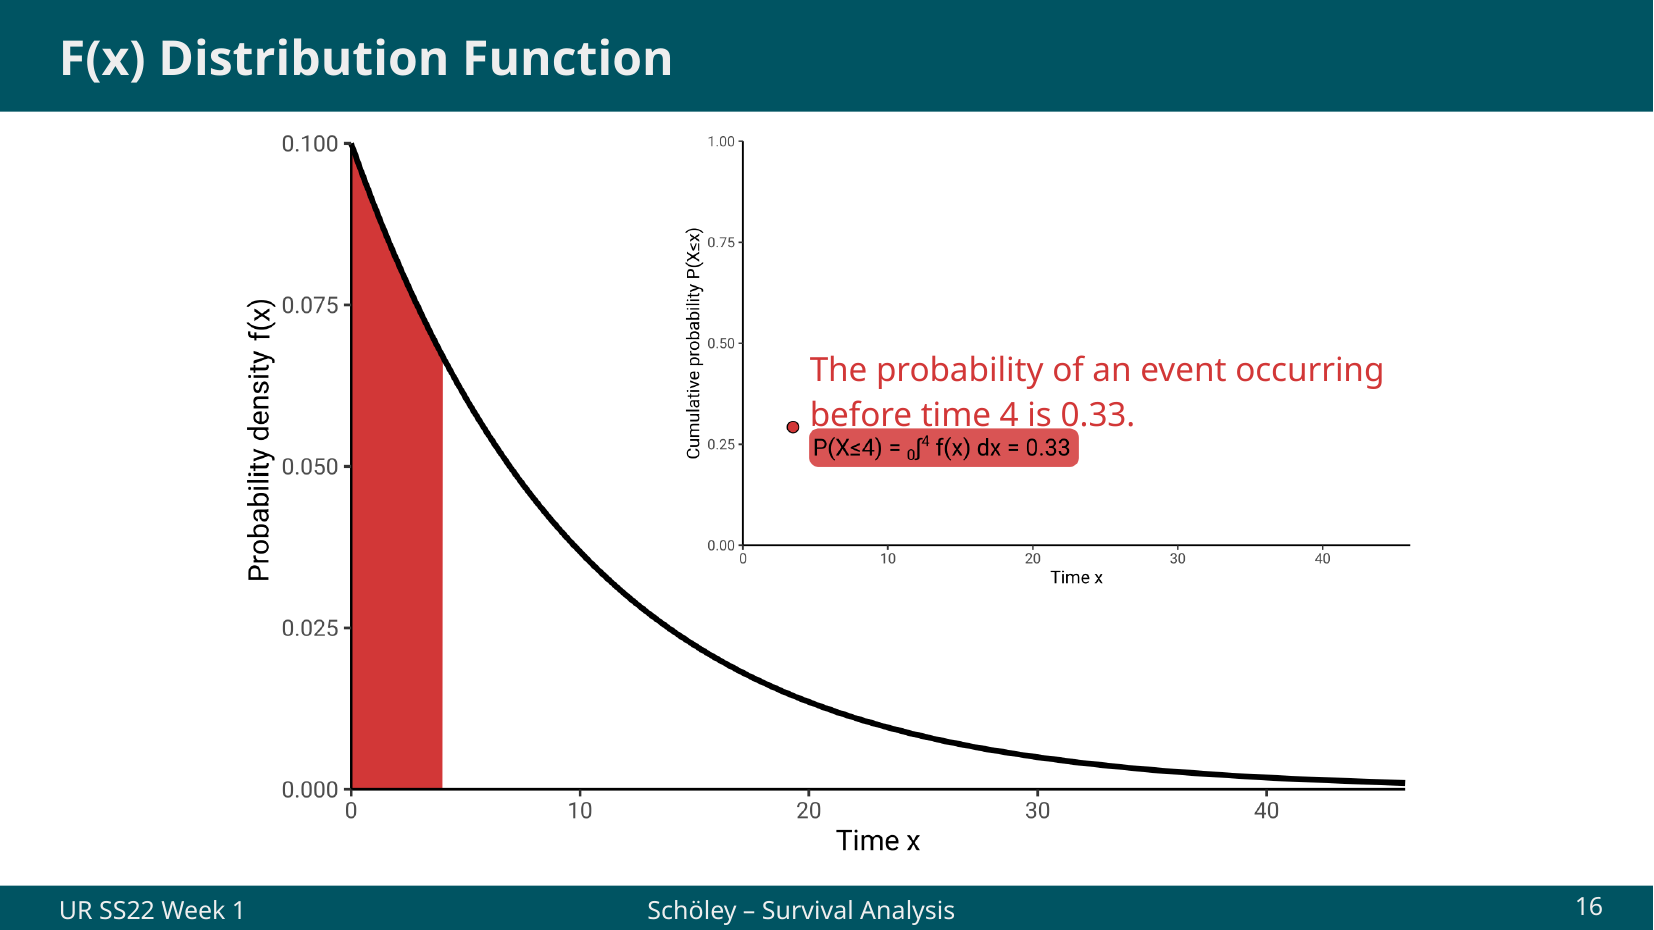

# F(x) Distribution Function
The probability of an event occurring before time 4 is 0.33.
16
UR SS22 Week 1
Schöley – Survival Analysis